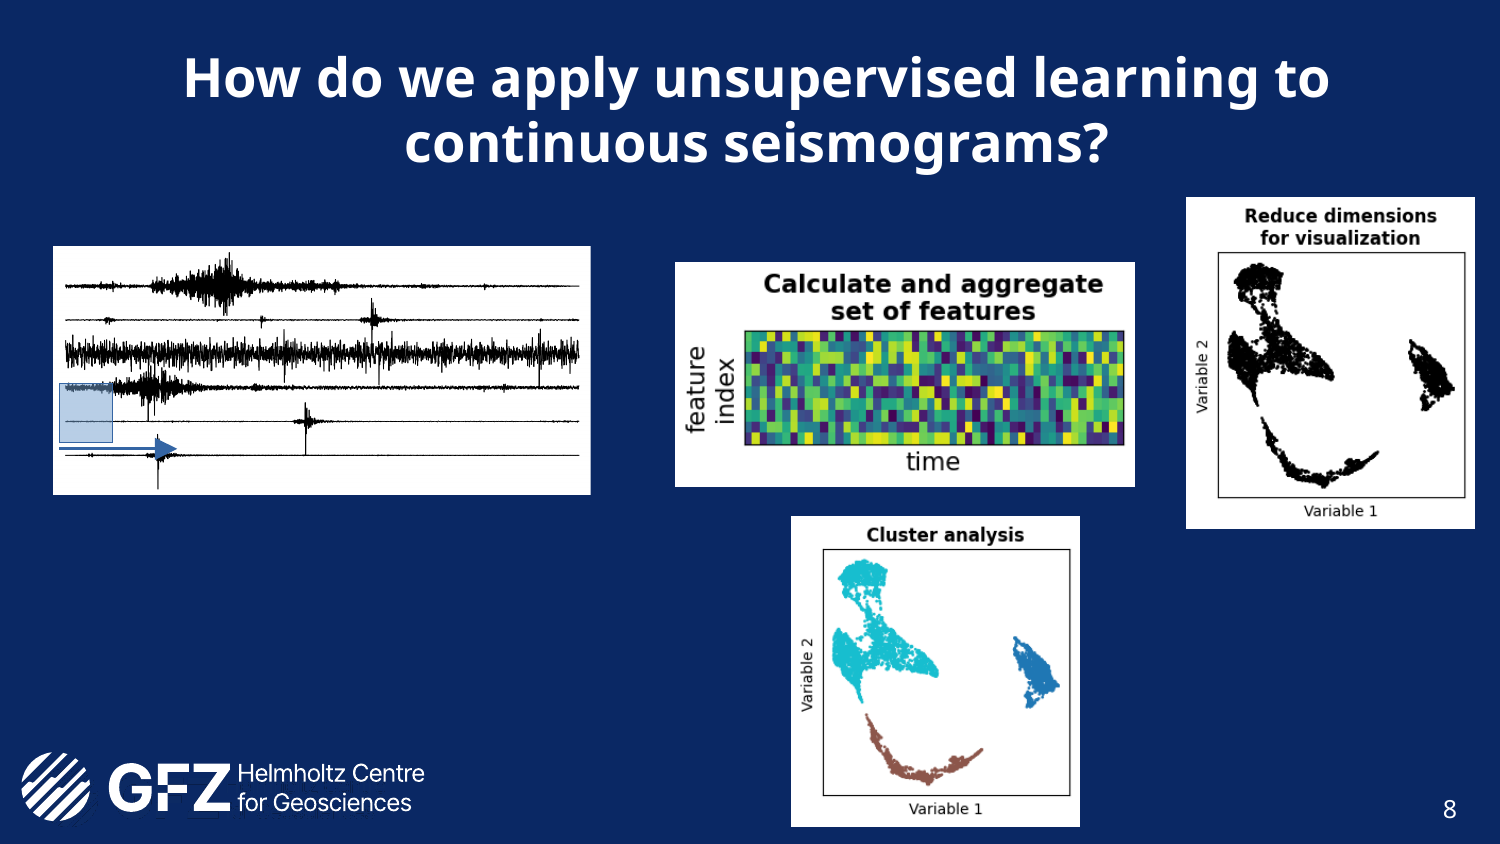

# How do we apply unsupervised learning to continuous seismograms?